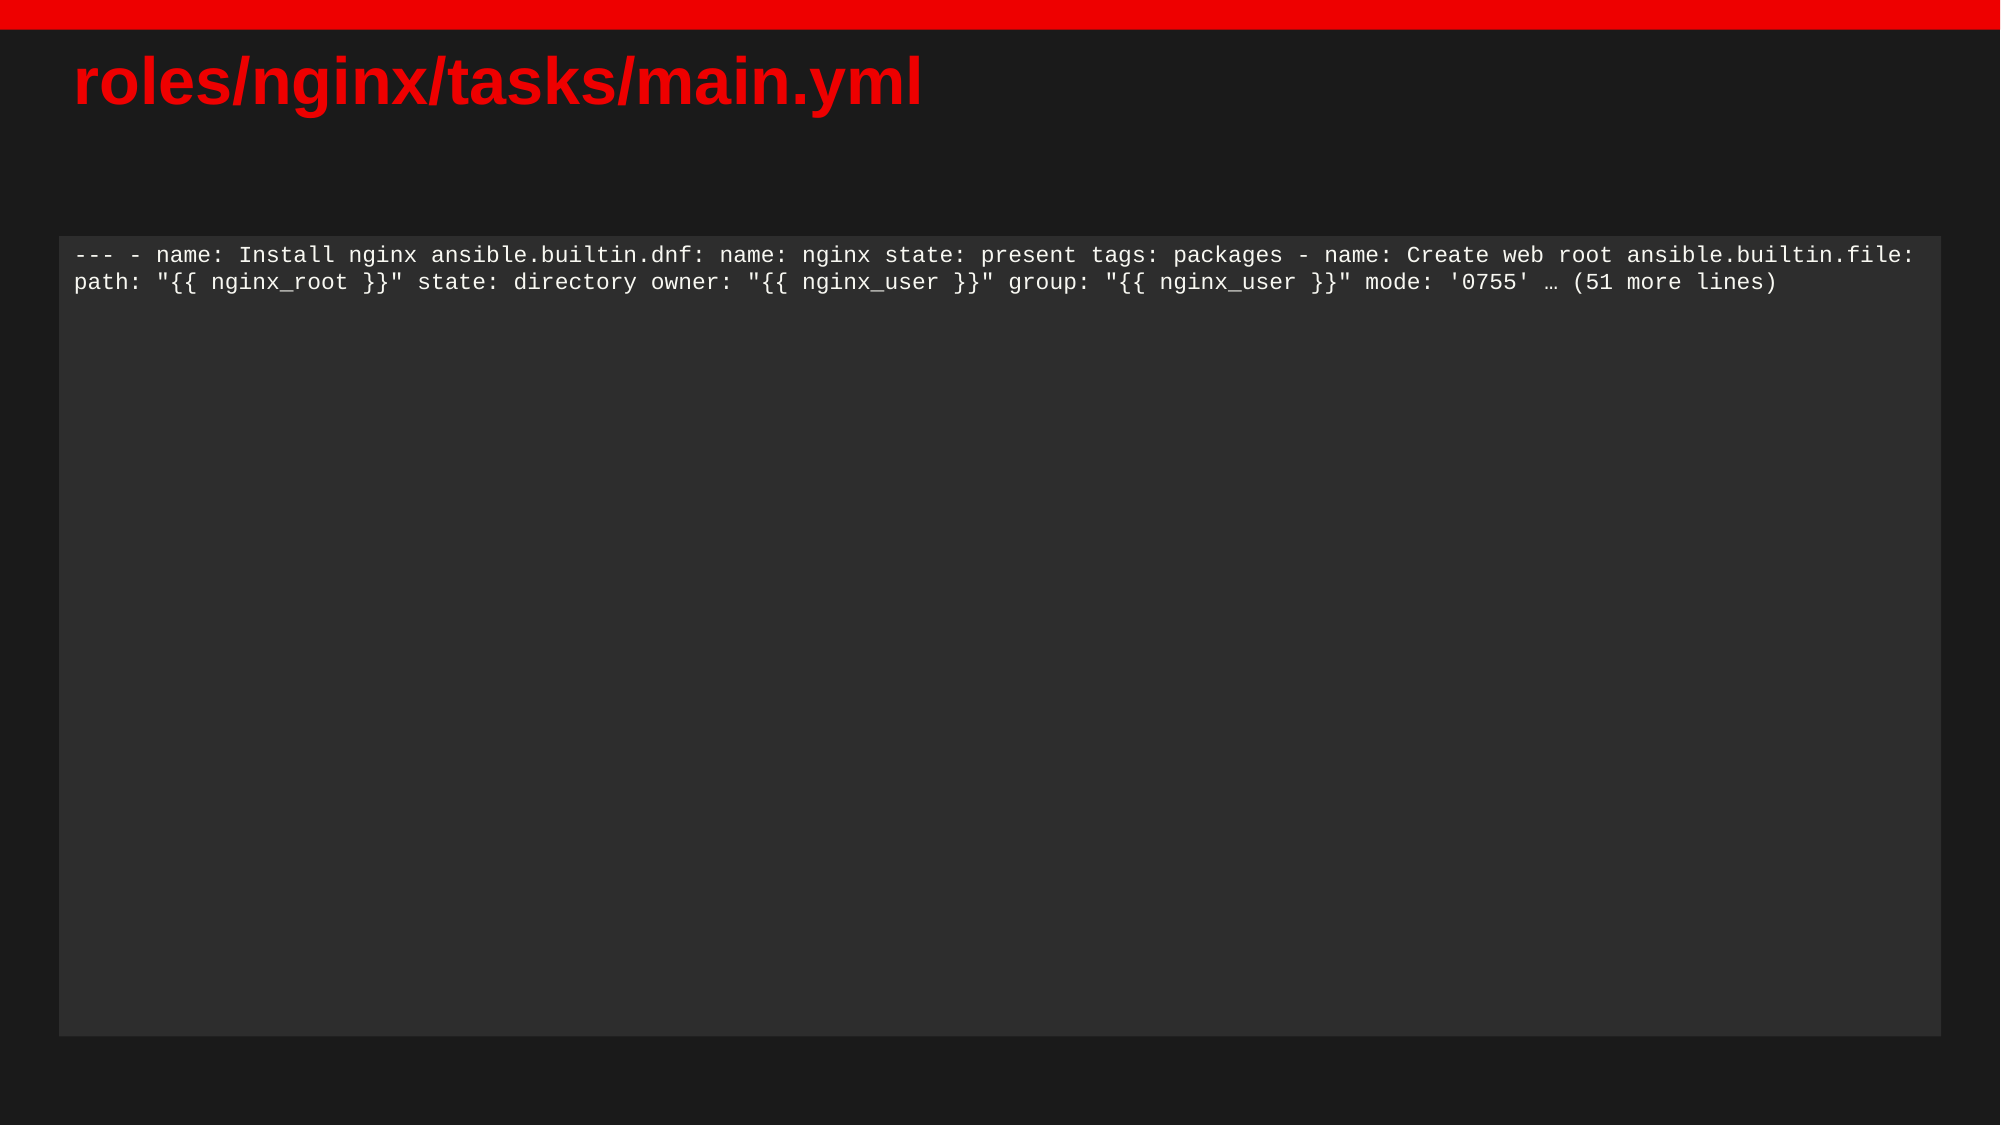

roles/nginx/tasks/main.yml
--- - name: Install nginx ansible.builtin.dnf: name: nginx state: present tags: packages - name: Create web root ansible.builtin.file: path: "{{ nginx_root }}" state: directory owner: "{{ nginx_user }}" group: "{{ nginx_user }}" mode: '0755' … (51 more lines)